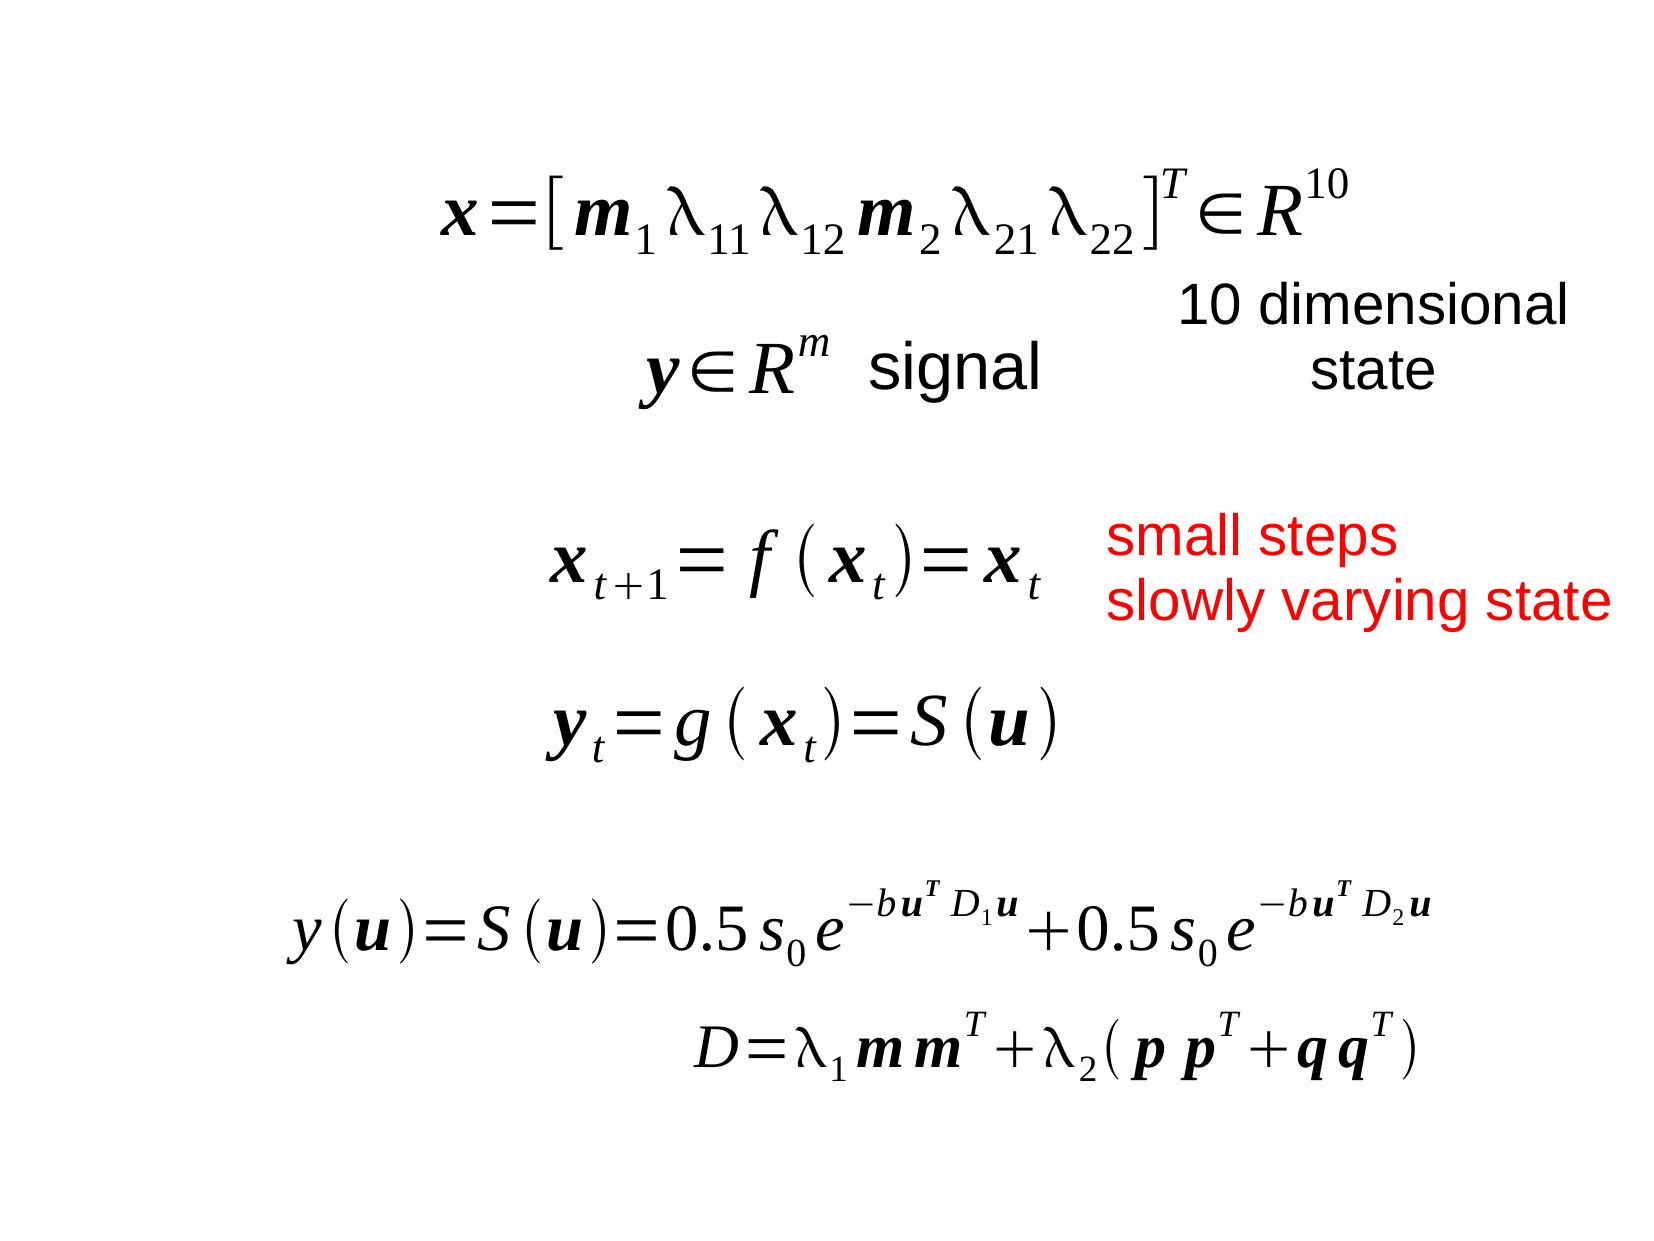

10 dimensional
state
signal
small steps
slowly varying state